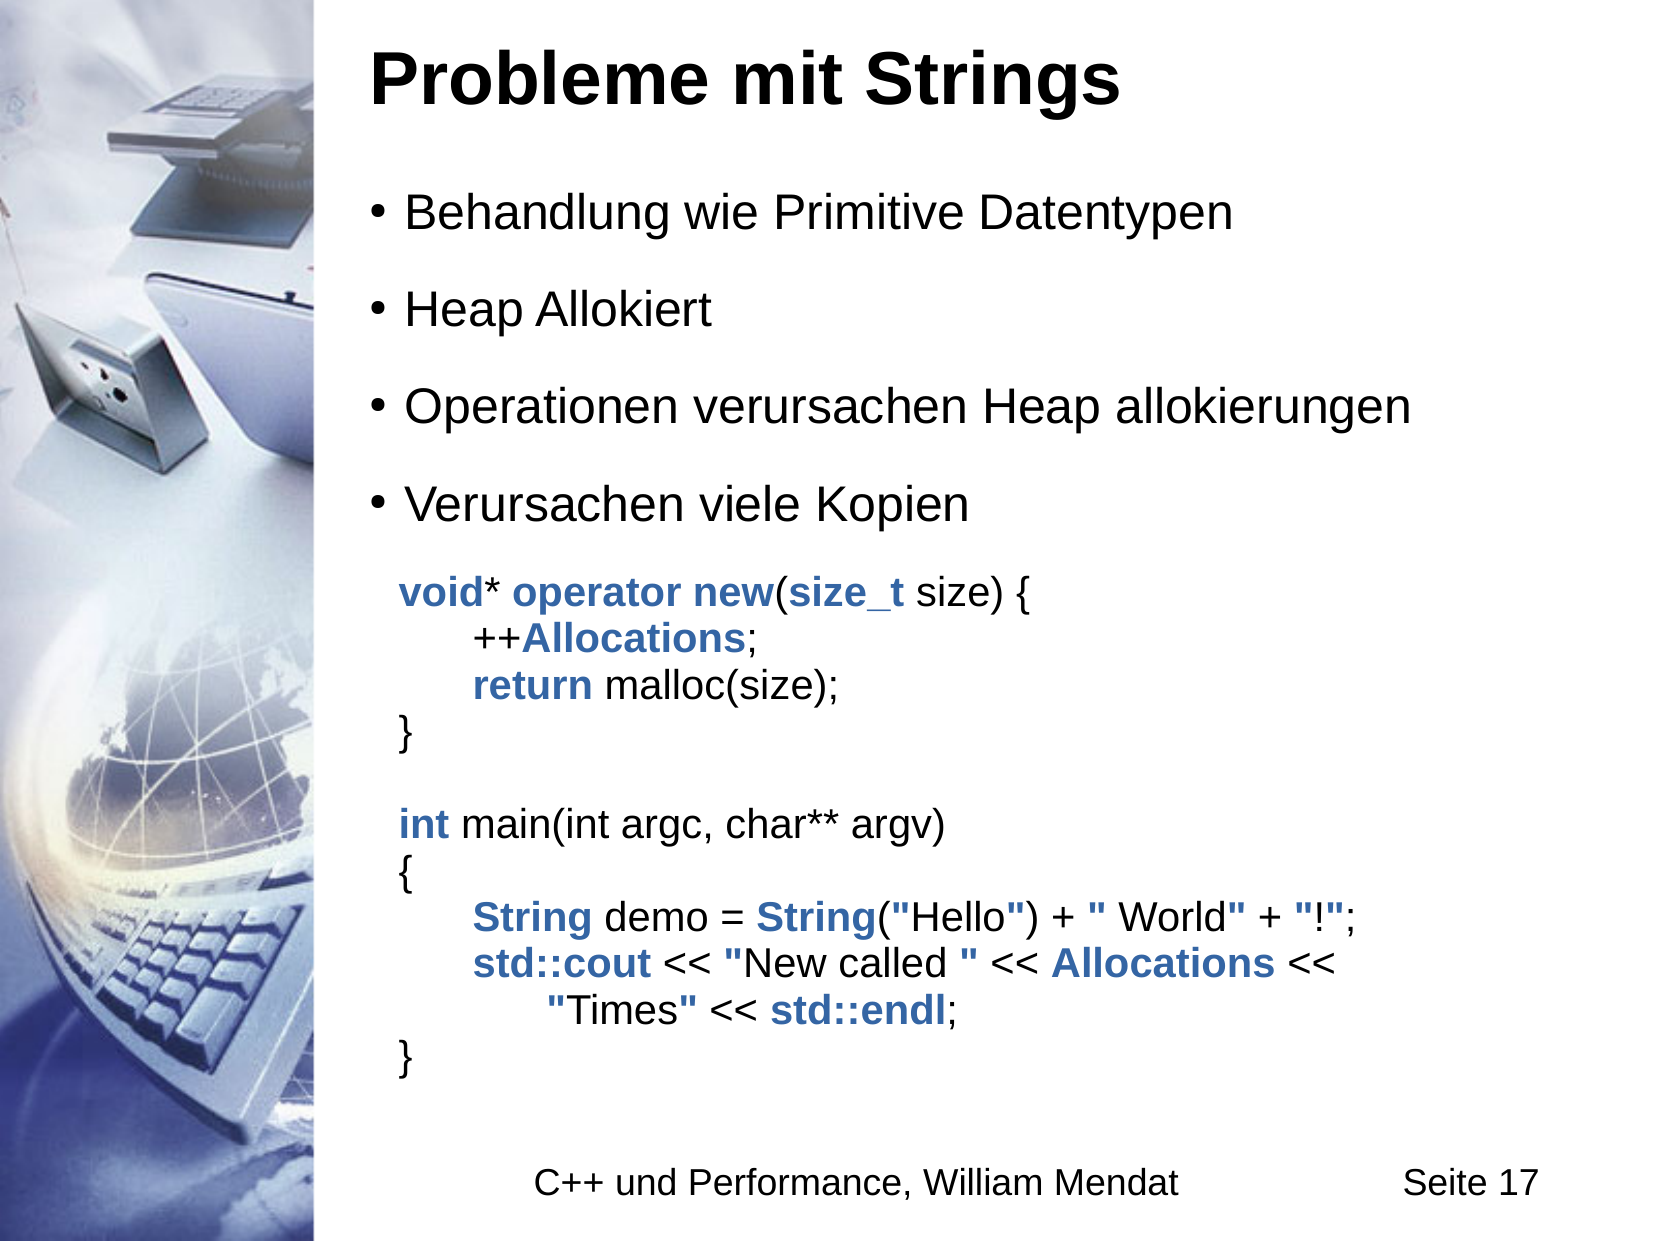

Probleme mit Strings
Behandlung wie Primitive Datentypen
Heap Allokiert
Operationen verursachen Heap allokierungen
Verursachen viele Kopien
void* operator new(size_t size) {
	++Allocations;
	return malloc(size);
}
int main(int argc, char** argv)
{
	String demo = String("Hello") + " World" + "!";
	std::cout << "New called " << Allocations <<
		"Times" << std::endl;
}
C++ und Performance, William Mendat
Seite 17